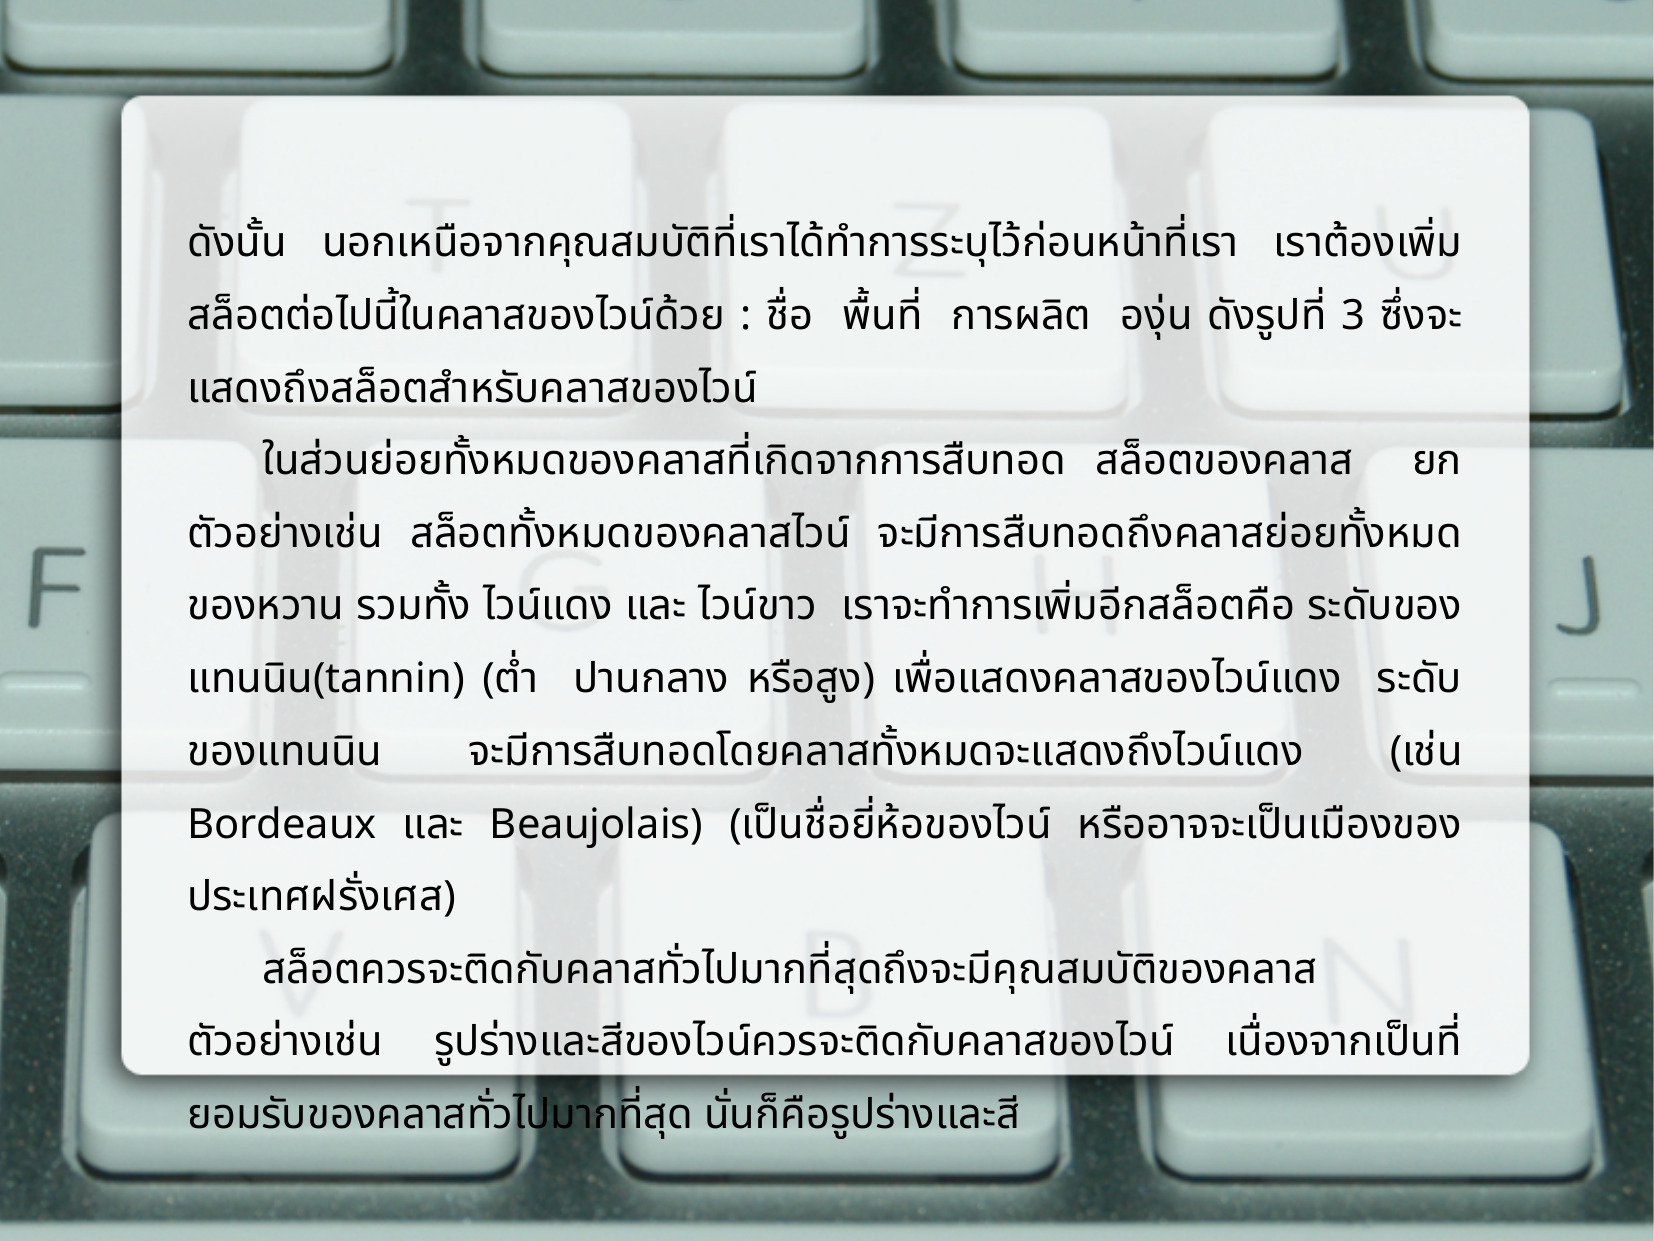

#
ดังนั้น นอกเหนือจากคุณสมบัติที่เราได้ทำการระบุไว้ก่อนหน้าที่เรา เราต้องเพิ่มสล็อตต่อไปนี้ในคลาสของไวน์ด้วย : ชื่อ พื้นที่ การผลิต องุ่น ดังรูปที่ 3 ซึ่งจะแสดงถึงสล็อตสำหรับคลาสของไวน์
	ในส่วนย่อยทั้งหมดของคลาสที่เกิดจากการสืบทอด สล็อตของคลาส ยกตัวอย่างเช่น สล็อตทั้งหมดของคลาสไวน์ จะมีการสืบทอดถึงคลาสย่อยทั้งหมดของหวาน รวมทั้ง ไวน์แดง และ ไวน์ขาว เราจะทำการเพิ่มอีกสล็อตคือ ระดับของ แทนนิน(tannin) (ต่ำ ปานกลาง หรือสูง) เพื่อแสดงคลาสของไวน์แดง ระดับของแทนนิน จะมีการสืบทอดโดยคลาสทั้งหมดจะแสดงถึงไวน์แดง (เช่น Bordeaux และ Beaujolais) (เป็นชื่อยี่ห้อของไวน์ หรืออาจจะเป็นเมืองของประเทศฝรั่งเศส)
	สล็อตควรจะติดกับคลาสทั่วไปมากที่สุดถึงจะมีคุณสมบัติของคลาส ตัวอย่างเช่น รูปร่างและสีของไวน์ควรจะติดกับคลาสของไวน์ เนื่องจากเป็นที่ยอมรับของคลาสทั่วไปมากที่สุด นั่นก็คือรูปร่างและสี